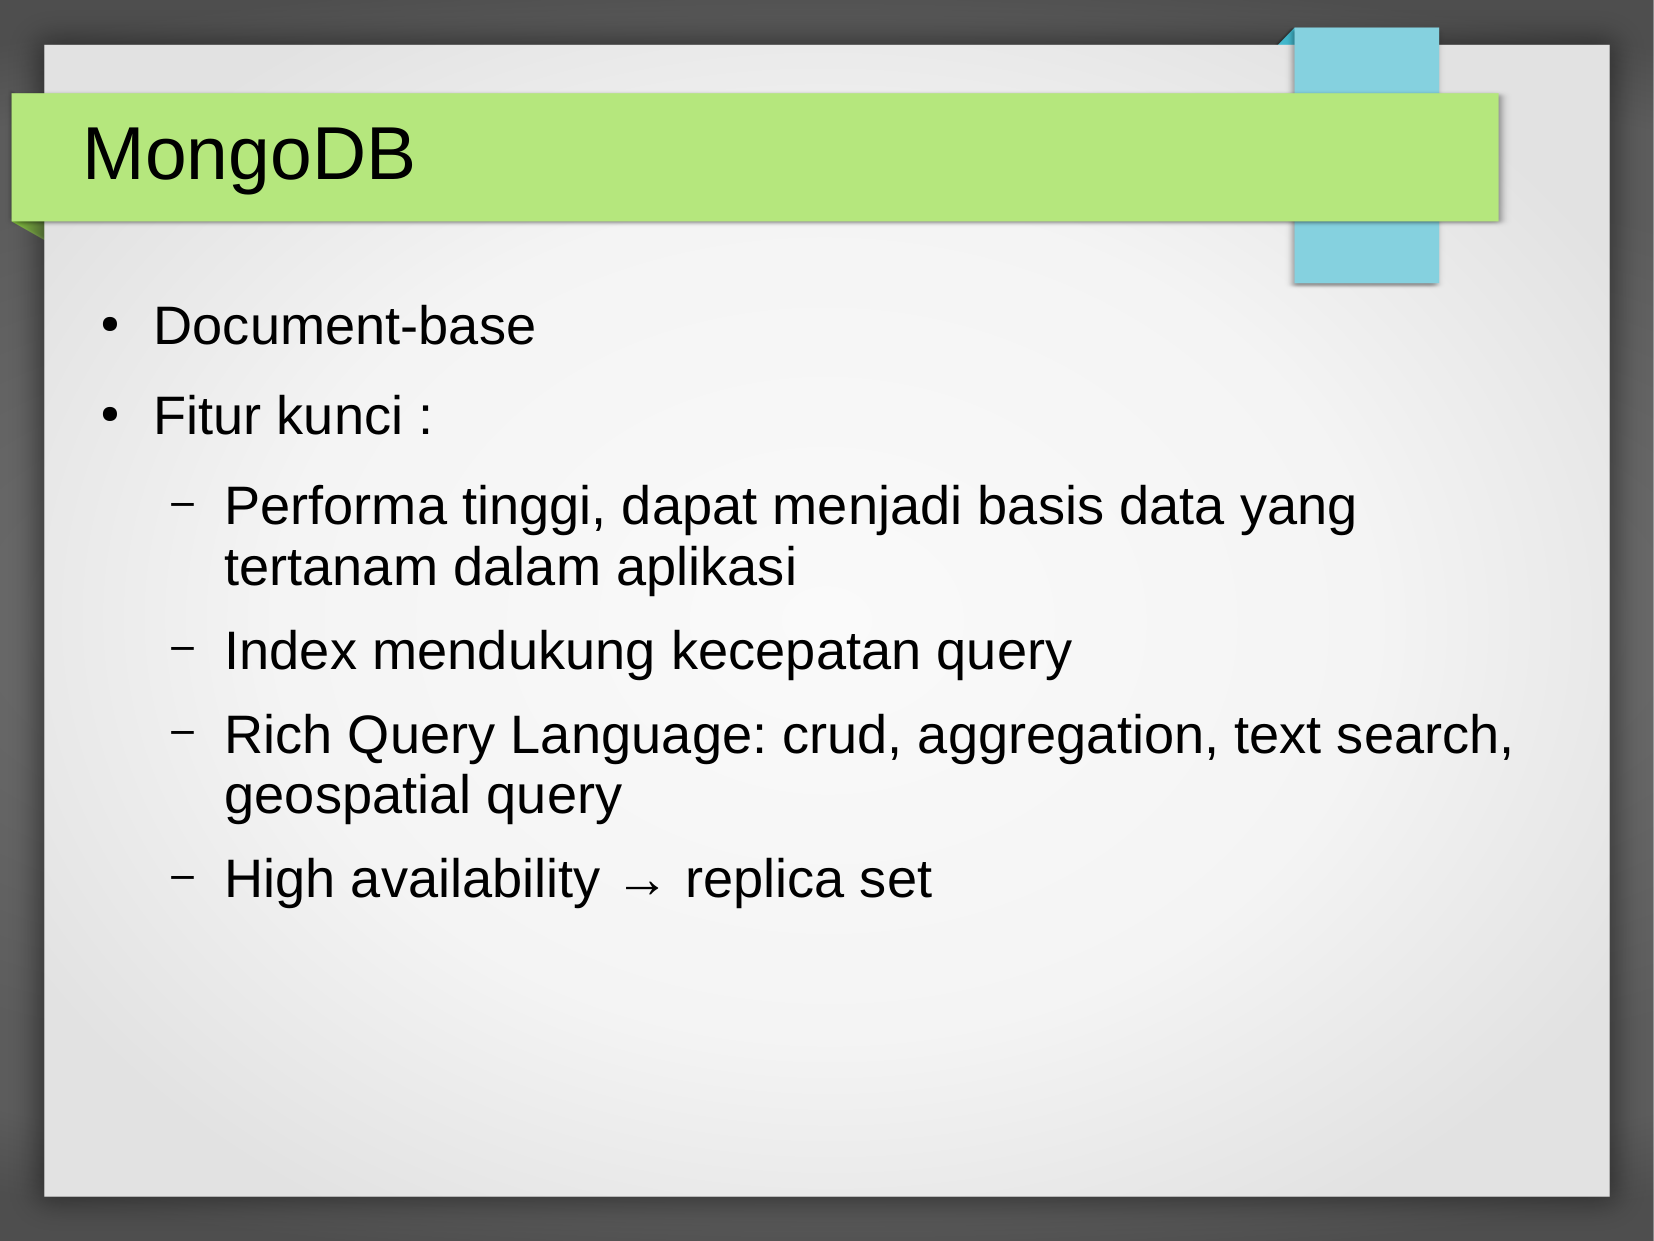

# MongoDB
Document-base
Fitur kunci :
Performa tinggi, dapat menjadi basis data yang tertanam dalam aplikasi
Index mendukung kecepatan query
Rich Query Language: crud, aggregation, text search, geospatial query
High availability → replica set